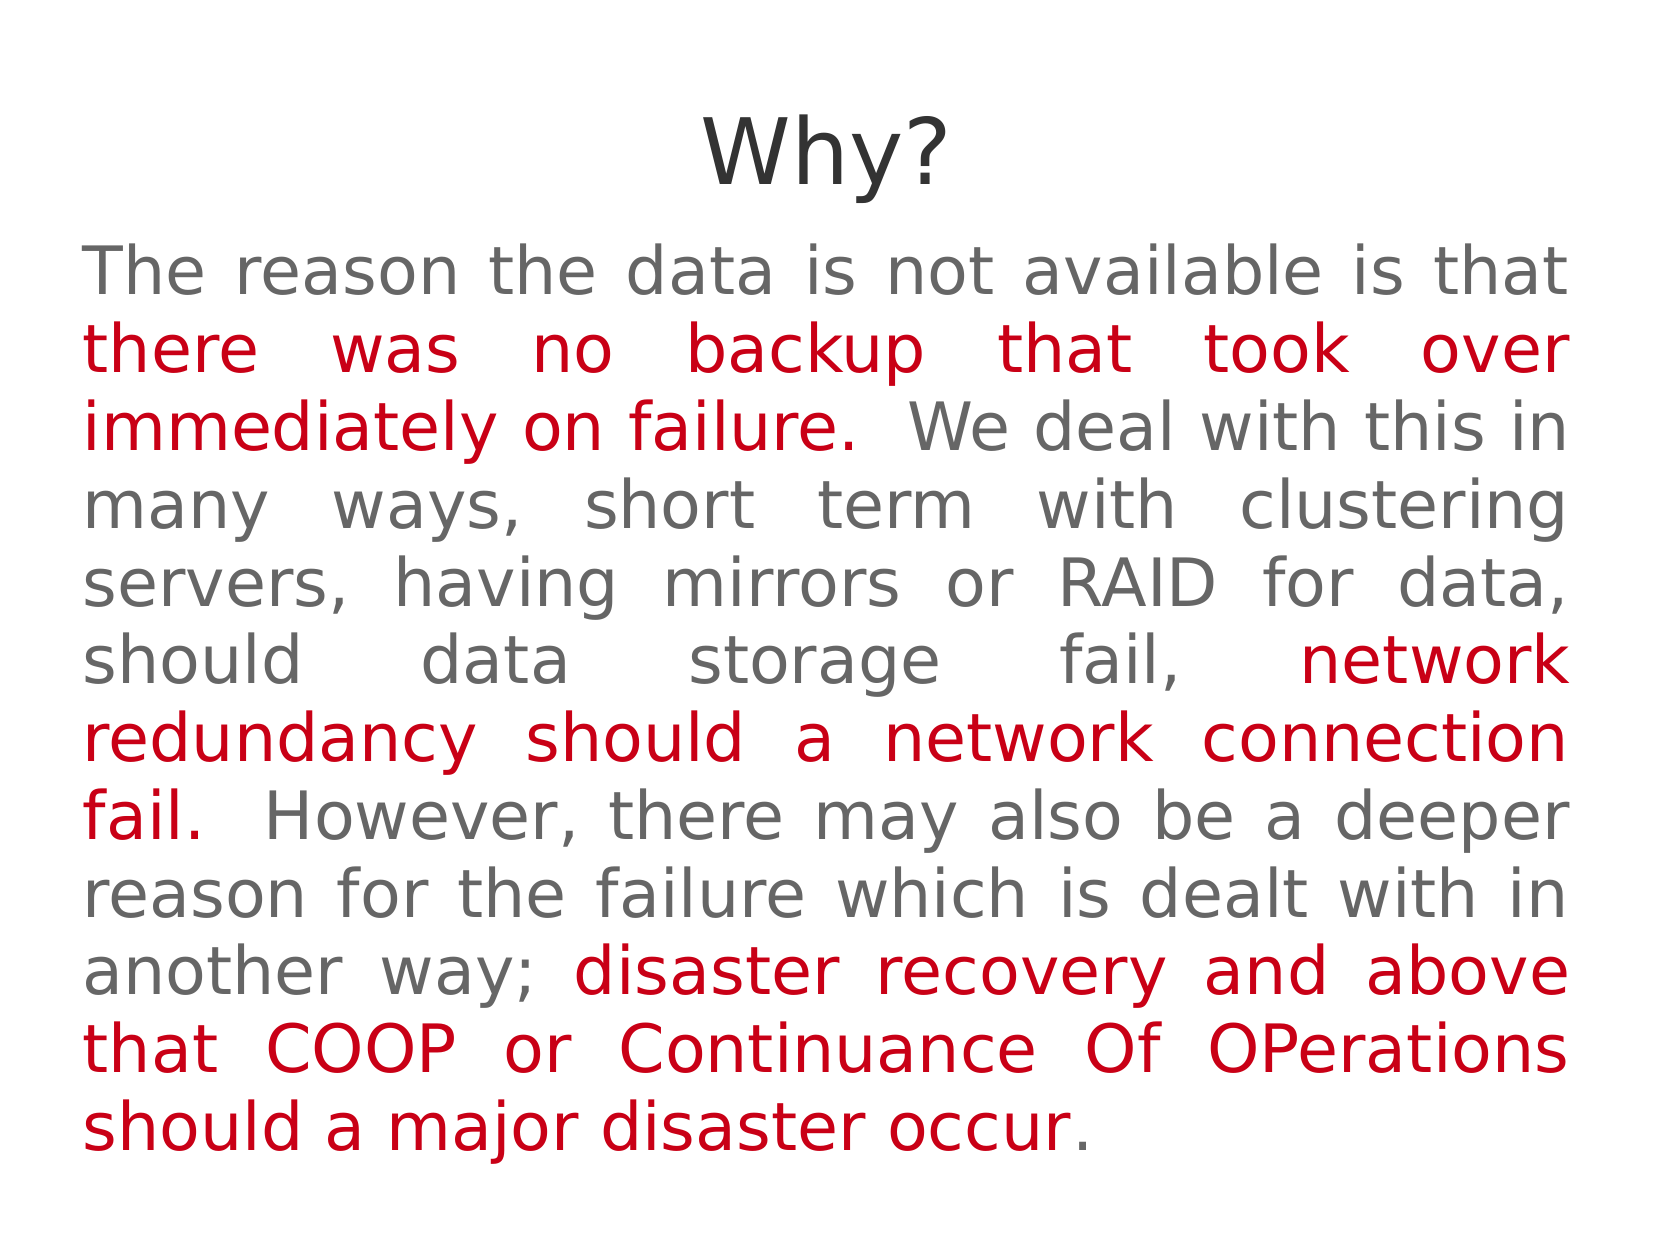

# Why?
The reason the data is not available is that there was no backup that took over immediately on failure. We deal with this in many ways, short term with clustering servers, having mirrors or RAID for data, should data storage fail, network redundancy should a network connection fail. However, there may also be a deeper reason for the failure which is dealt with in another way; disaster recovery and above that COOP or Continuance Of OPerations should a major disaster occur.